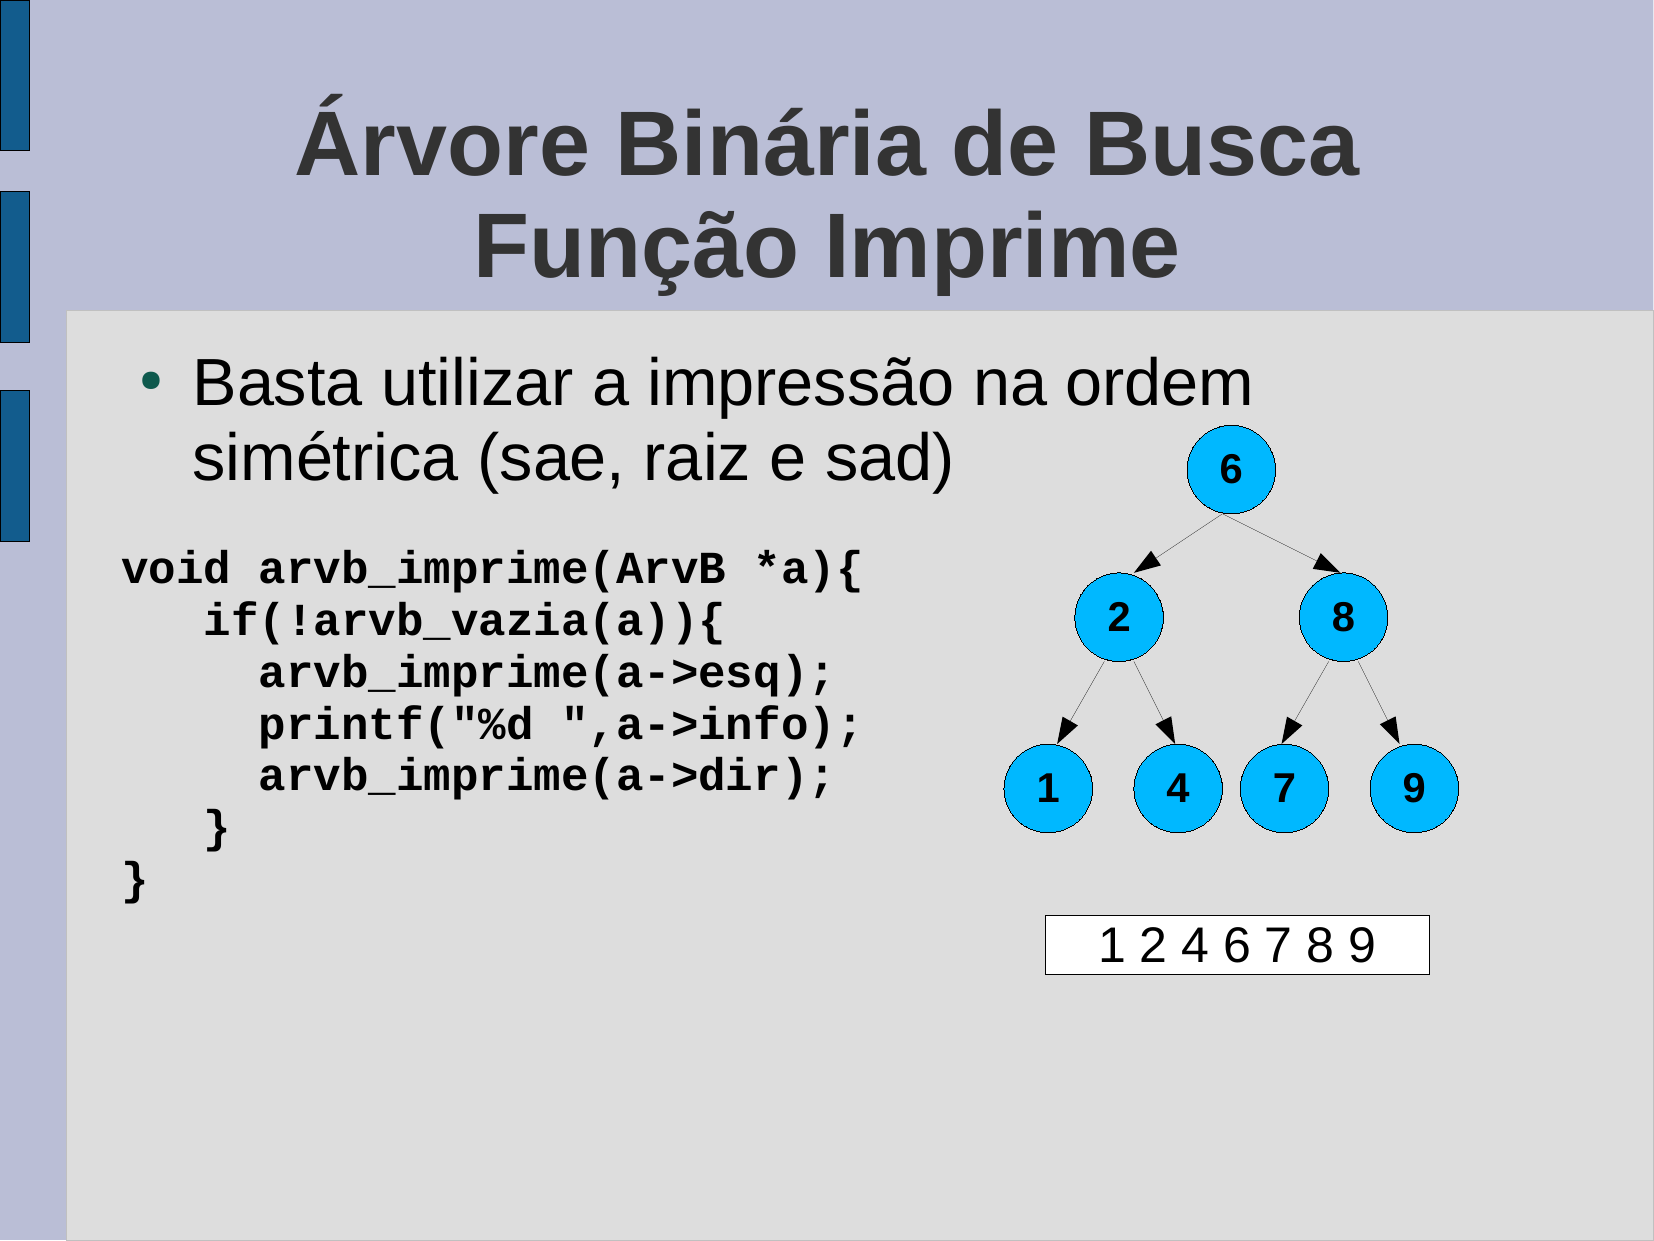

# Árvore Binária de Busca Função Imprime
Basta utilizar a impressão na ordem simétrica (sae, raiz e sad)
void arvb_imprime(ArvB *a){
 if(!arvb_vazia(a)){
 arvb_imprime(a->esq);
 printf("%d ",a->info);
 arvb_imprime(a->dir);
 }
}
6
2
8
1
4
7
9
1 2 4 6 7 8 9